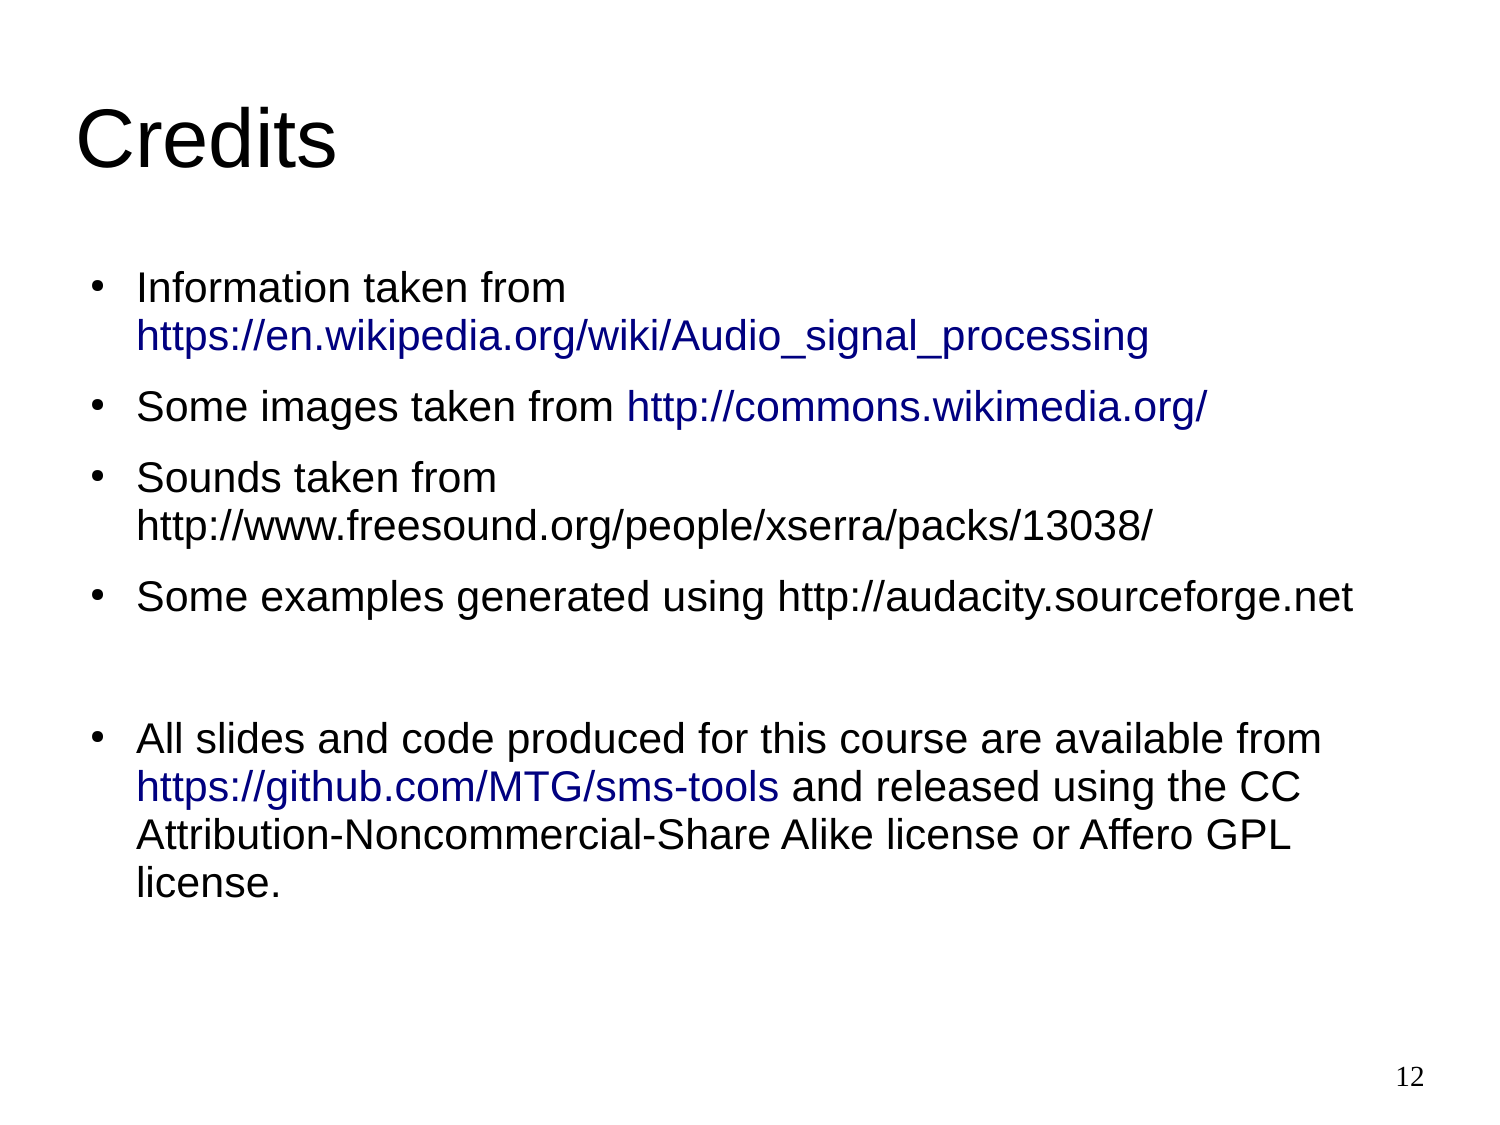

# Credits
Information taken fromhttps://en.wikipedia.org/wiki/Audio_signal_processing
Some images taken from http://commons.wikimedia.org/
Sounds taken from http://www.freesound.org/people/xserra/packs/13038/
Some examples generated using http://audacity.sourceforge.net
All slides and code produced for this course are available from https://github.com/MTG/sms-tools and released using the CC Attribution-Noncommercial-Share Alike license or Affero GPL license.
12